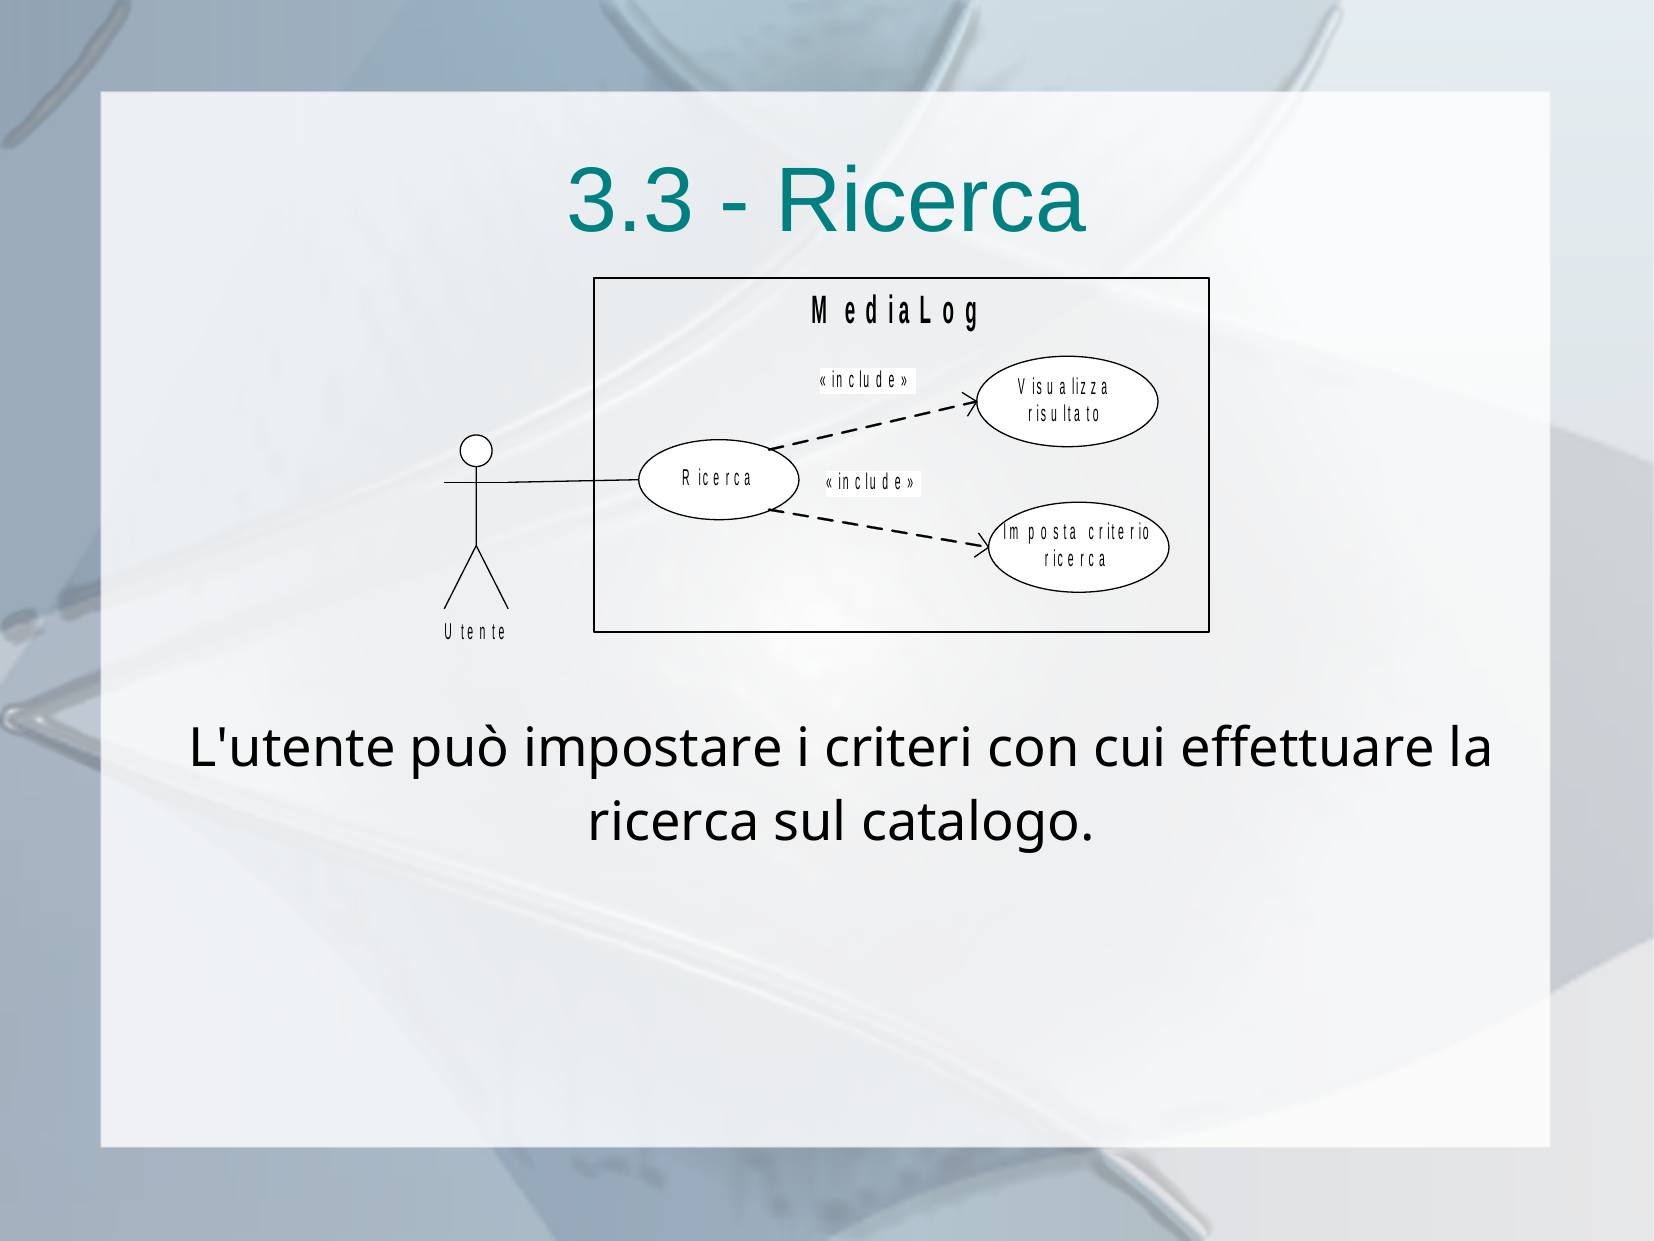

# 3.3 - Ricerca
L'utente può impostare i criteri con cui effettuare la ricerca sul catalogo.